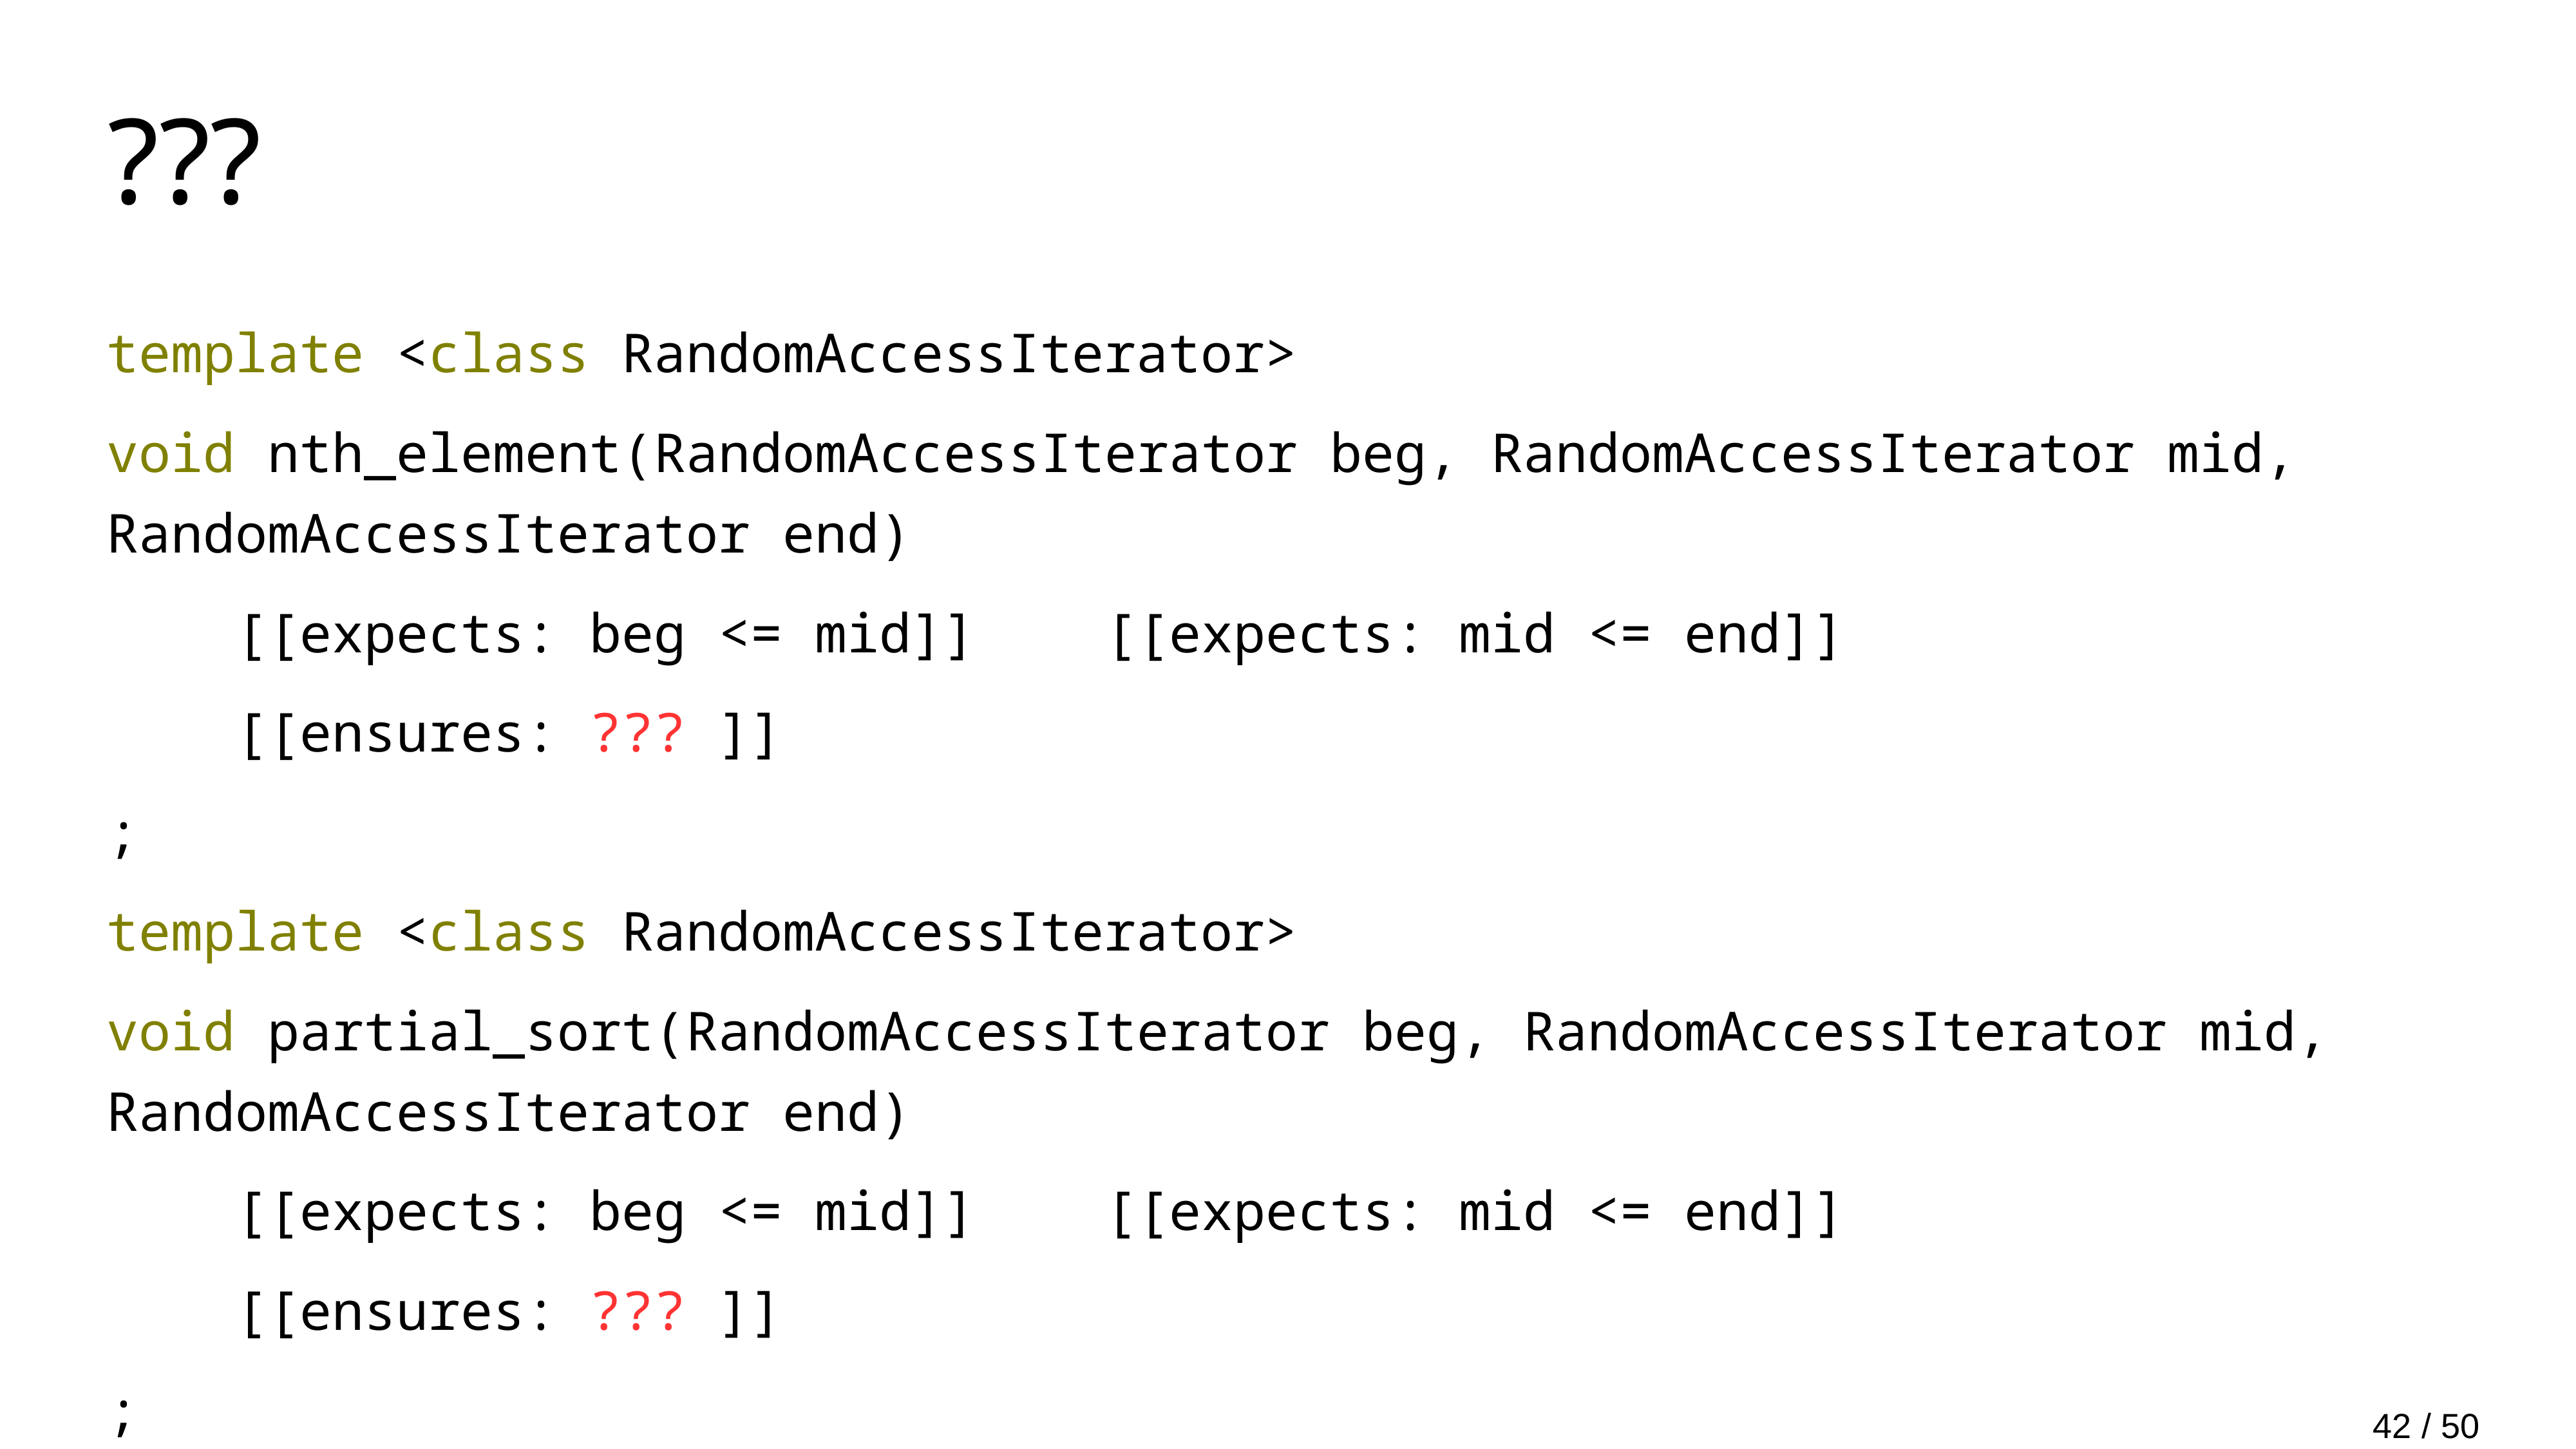

# ???
template <class RandomAccessIterator>
void nth_element(RandomAccessIterator beg, RandomAccessIterator mid, RandomAccessIterator end)
 [[expects: beg <= mid]] [[expects: mid <= end]]
 [[ensures: ??? ]]
;
template <class RandomAccessIterator>
void partial_sort(RandomAccessIterator beg, RandomAccessIterator mid, RandomAccessIterator end)
 [[expects: beg <= mid]] [[expects: mid <= end]]
 [[ensures: ??? ]]
;